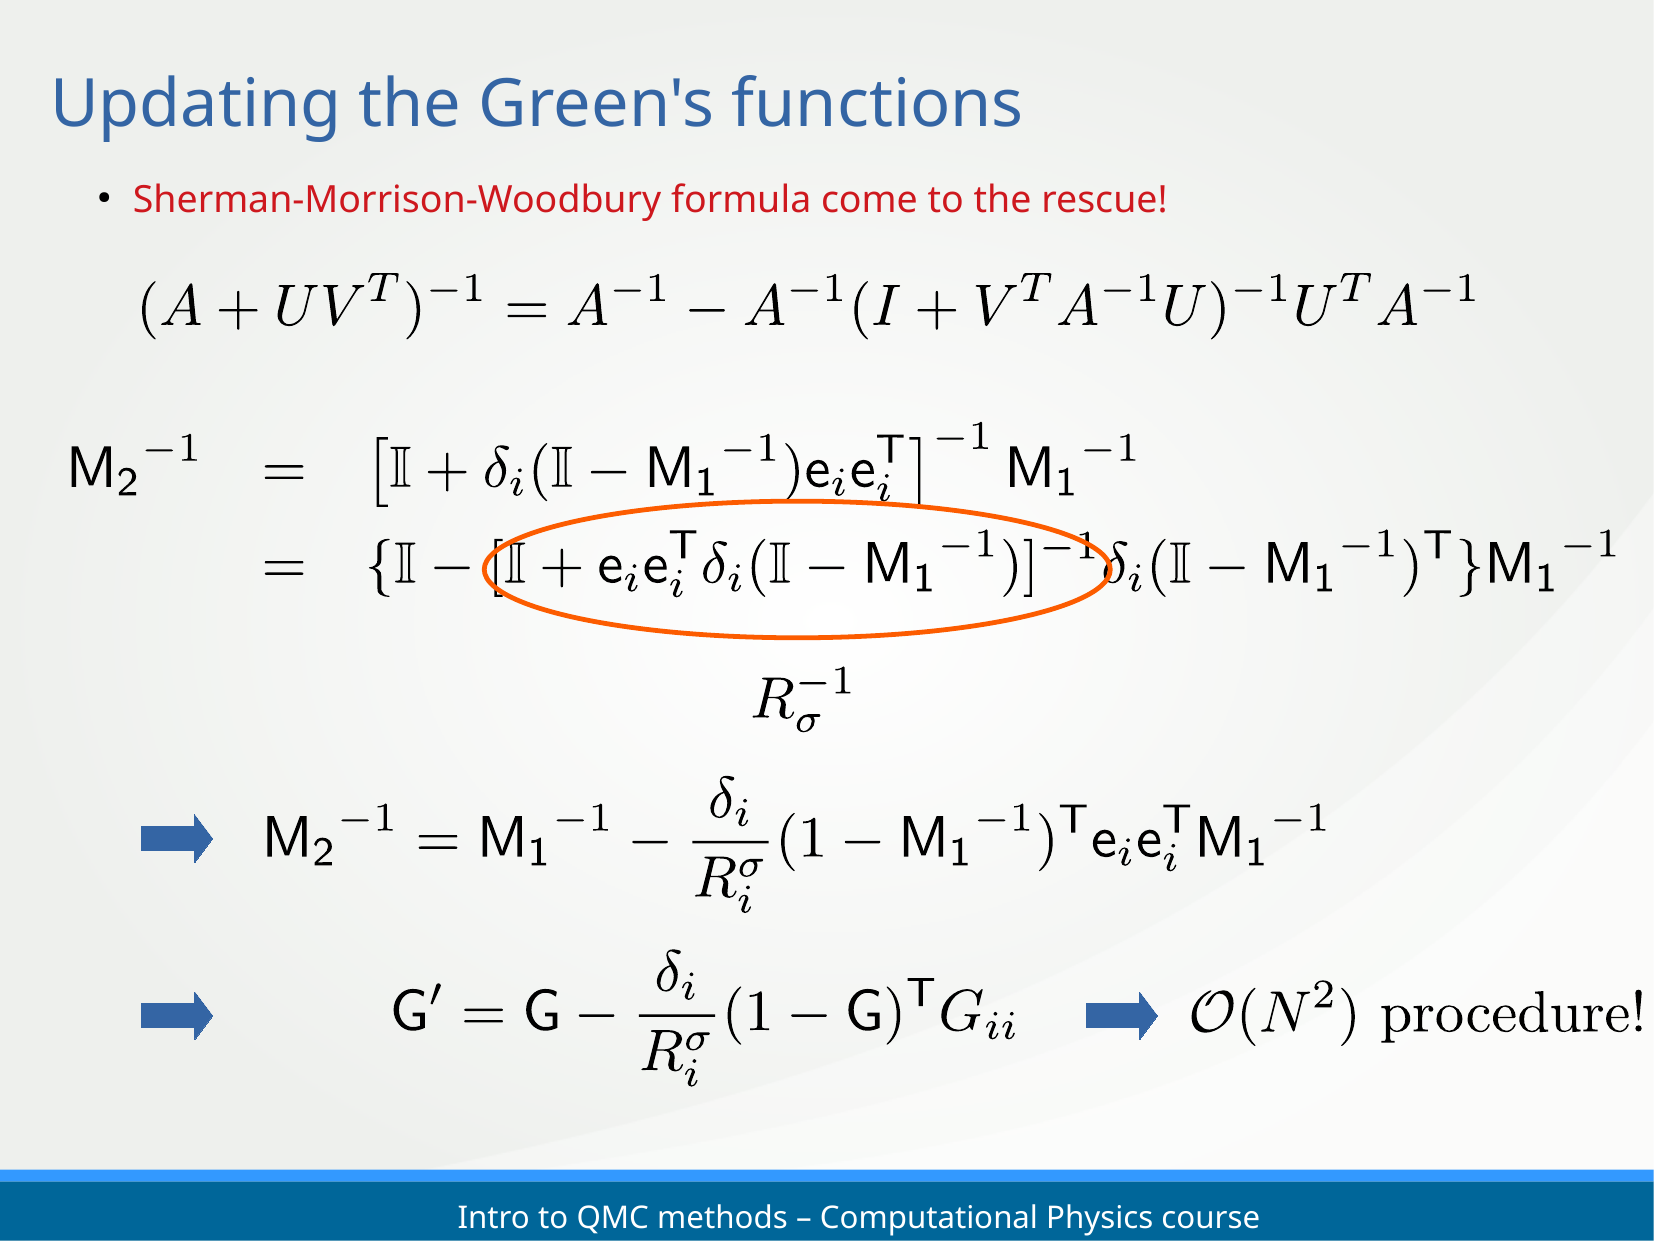

Updating the Green's functions
Sherman-Morrison-Woodbury formula come to the rescue!